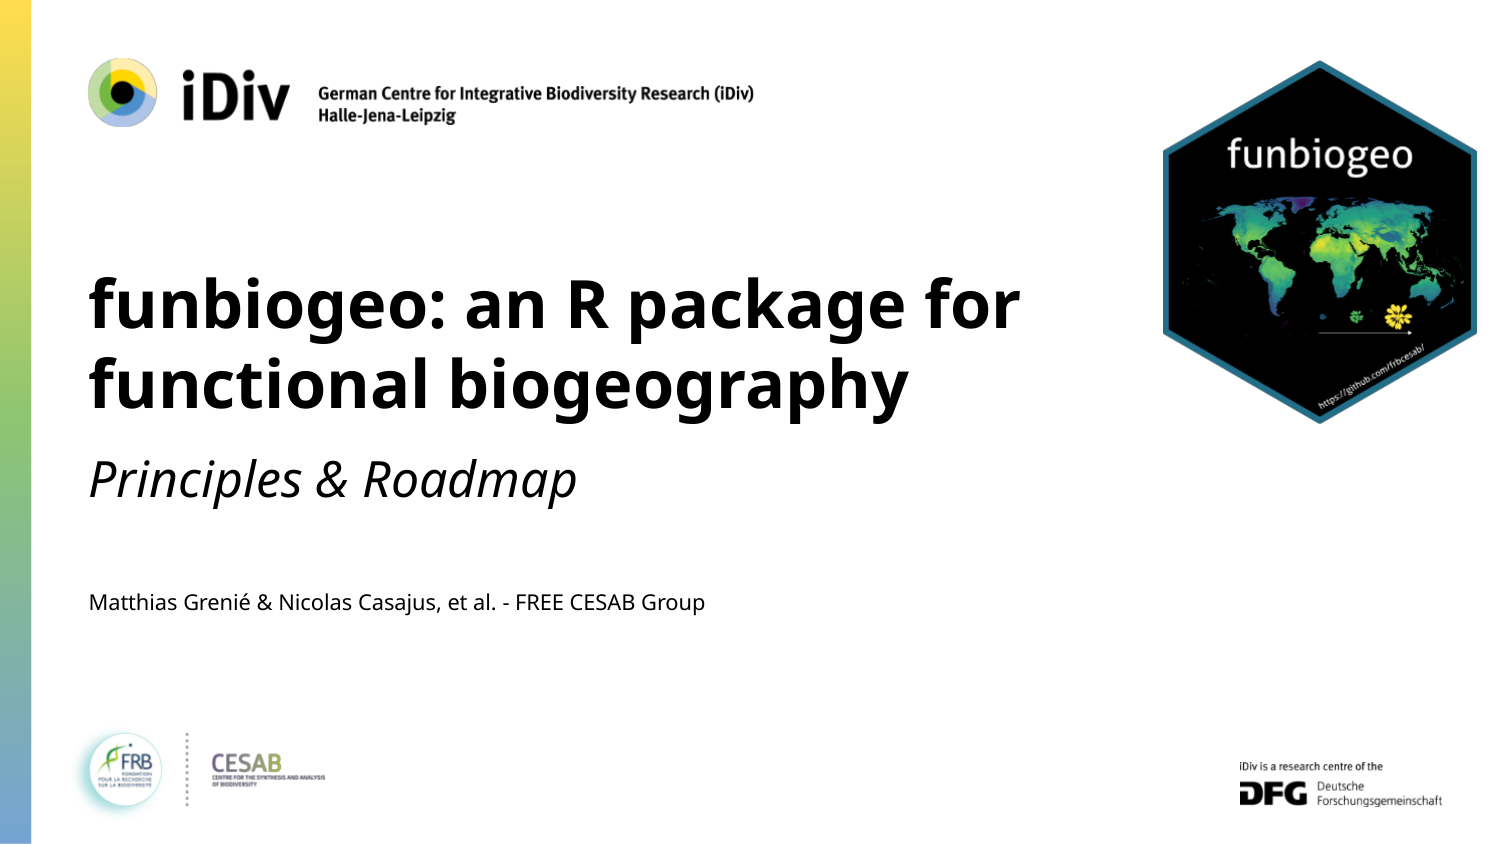

funbiogeo: an R package for functional biogeography
# Principles & Roadmap
Matthias Grenié & Nicolas Casajus, et al. - FREE CESAB Group